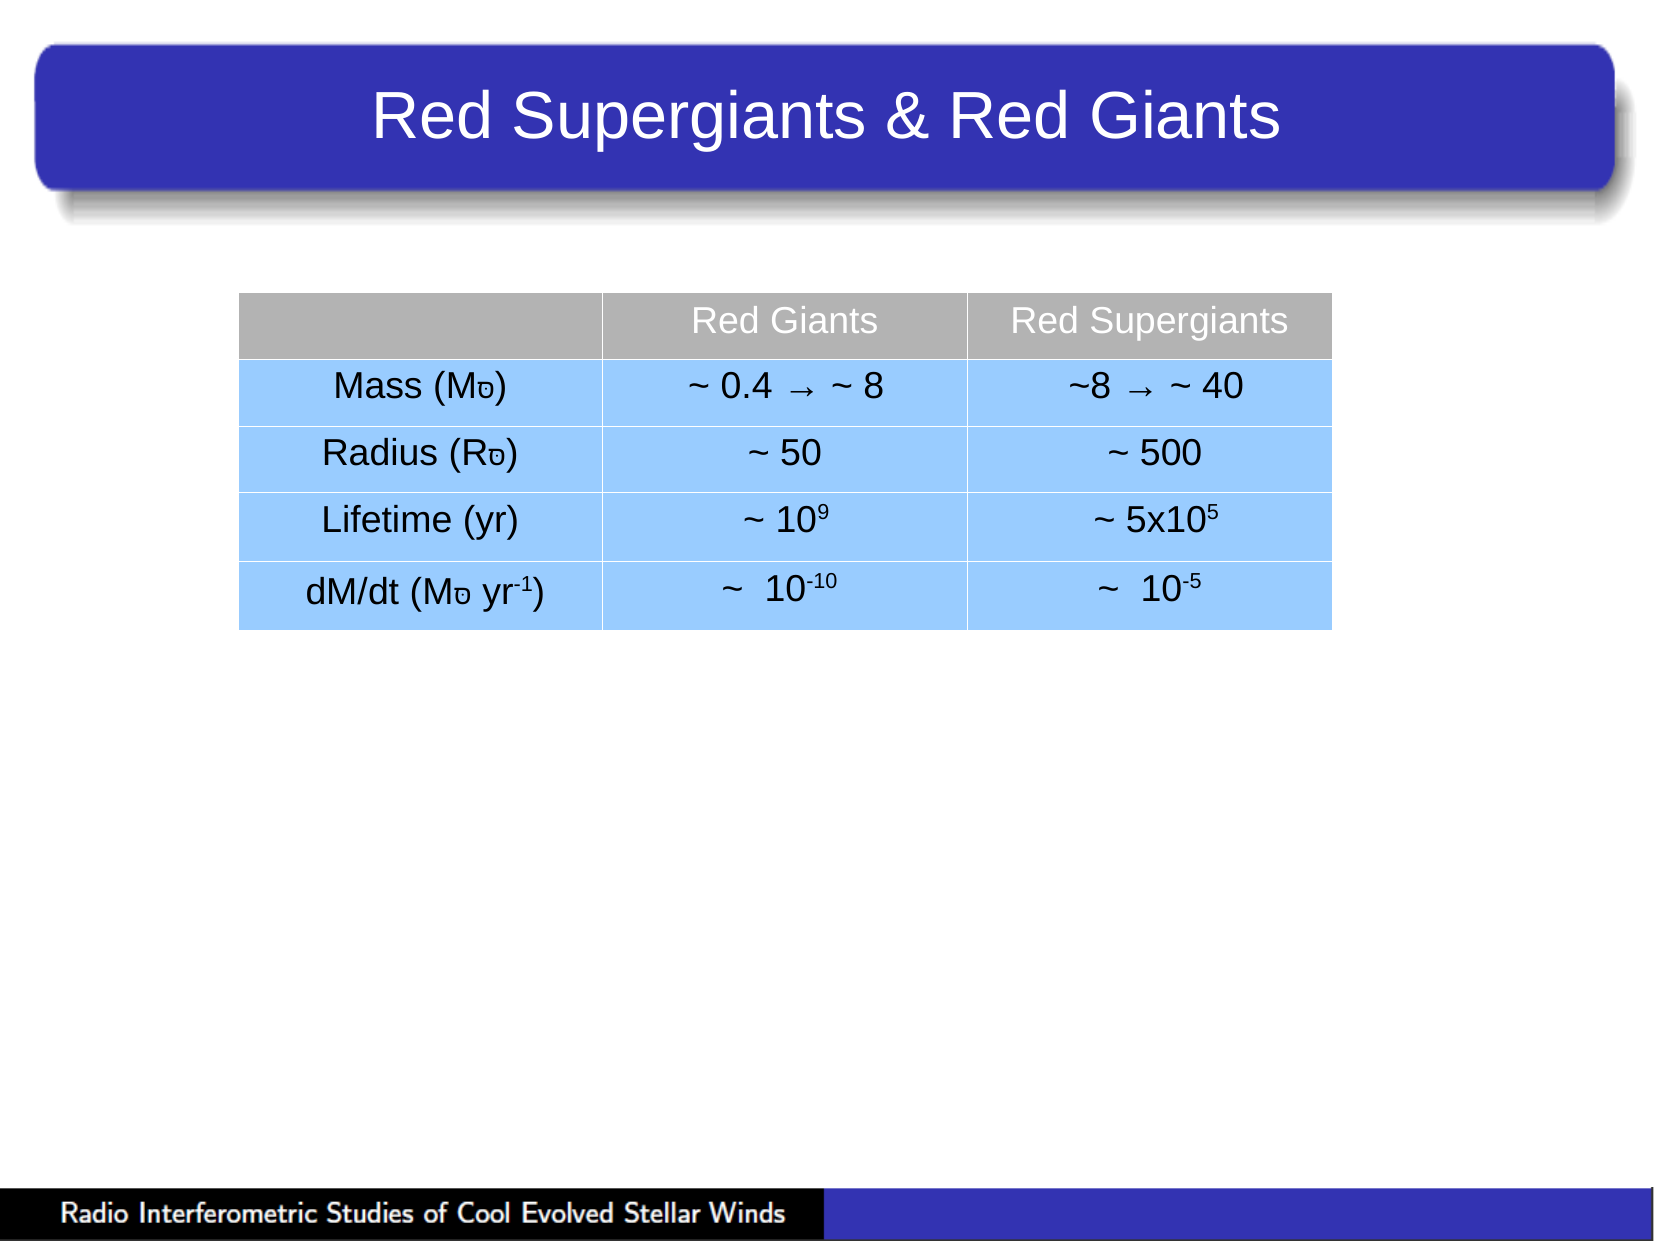

Red Supergiants & Red Giants
| | Red Giants | Red Supergiants |
| --- | --- | --- |
| Mass (Mסּ) | ~ 0.4 → ~ 8 | ~8 → ~ 40 |
| Radius (Rסּ) | ~ 50 | ~ 500 |
| Lifetime (yr) | ~ 109 | ~ 5x105 |
| dM/dt (Mסּ yr-1) | ~ 10-10 | ~ 10-5 |